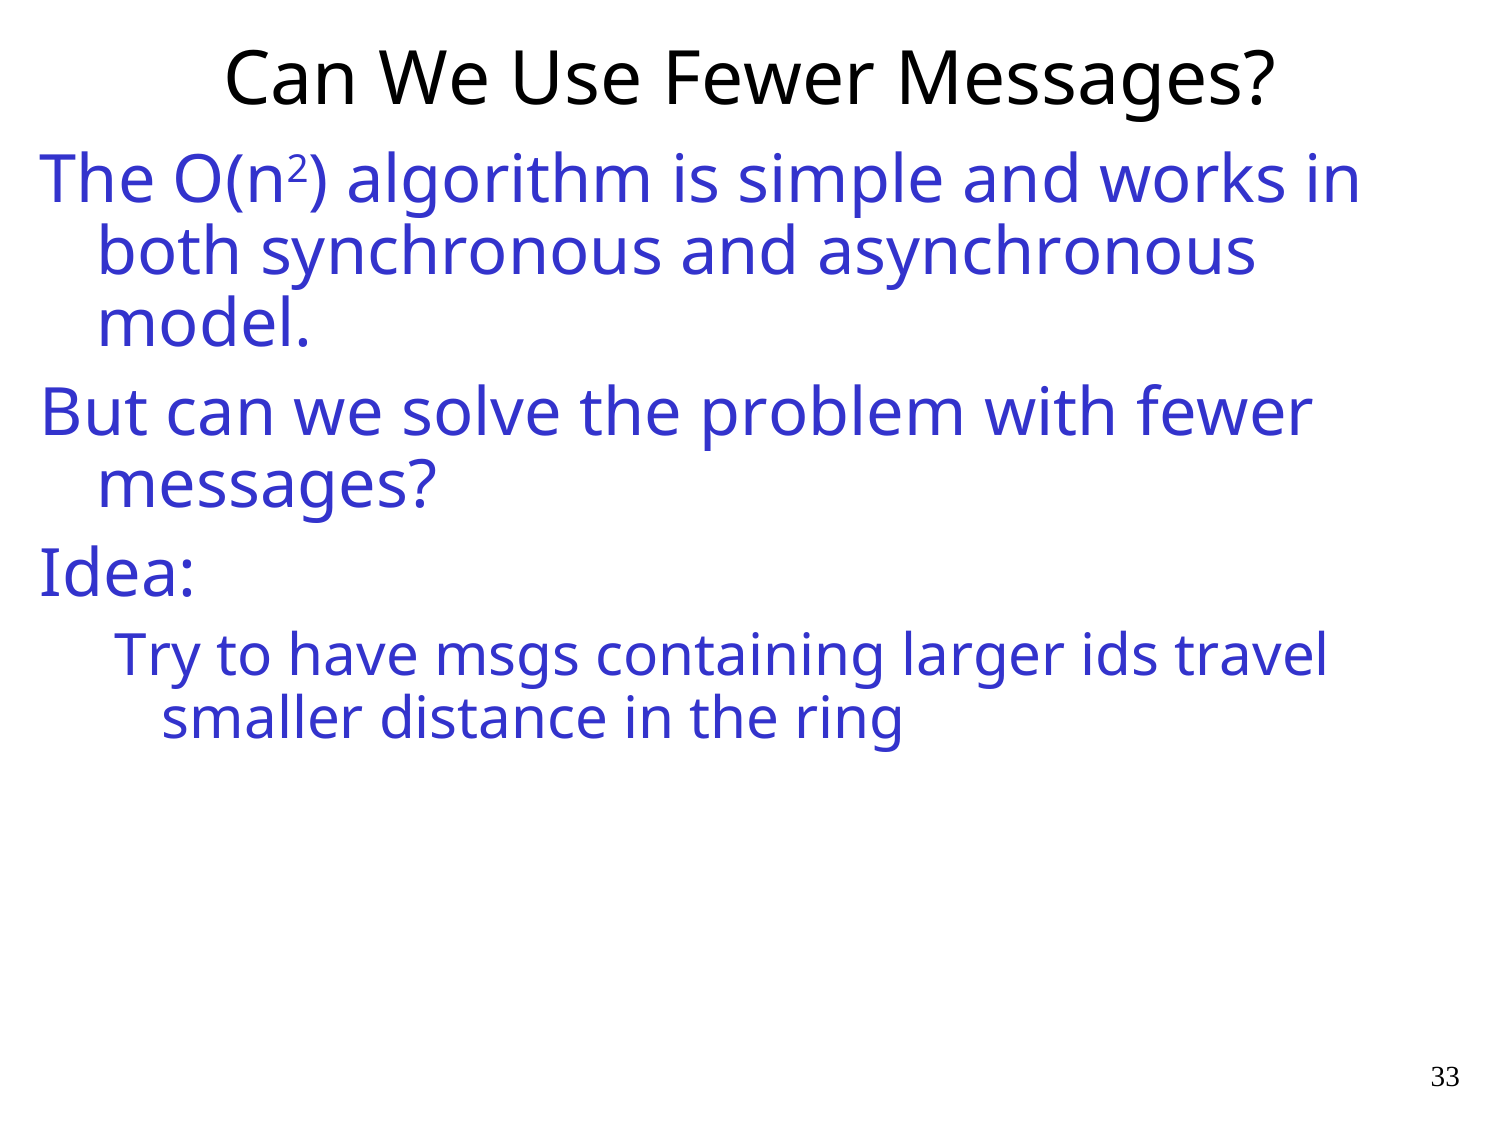

# Can We Use Fewer Messages?
The O(n2) algorithm is simple and works in both synchronous and asynchronous model.
But can we solve the problem with fewer messages?
Idea:
Try to have msgs containing larger ids travel smaller distance in the ring